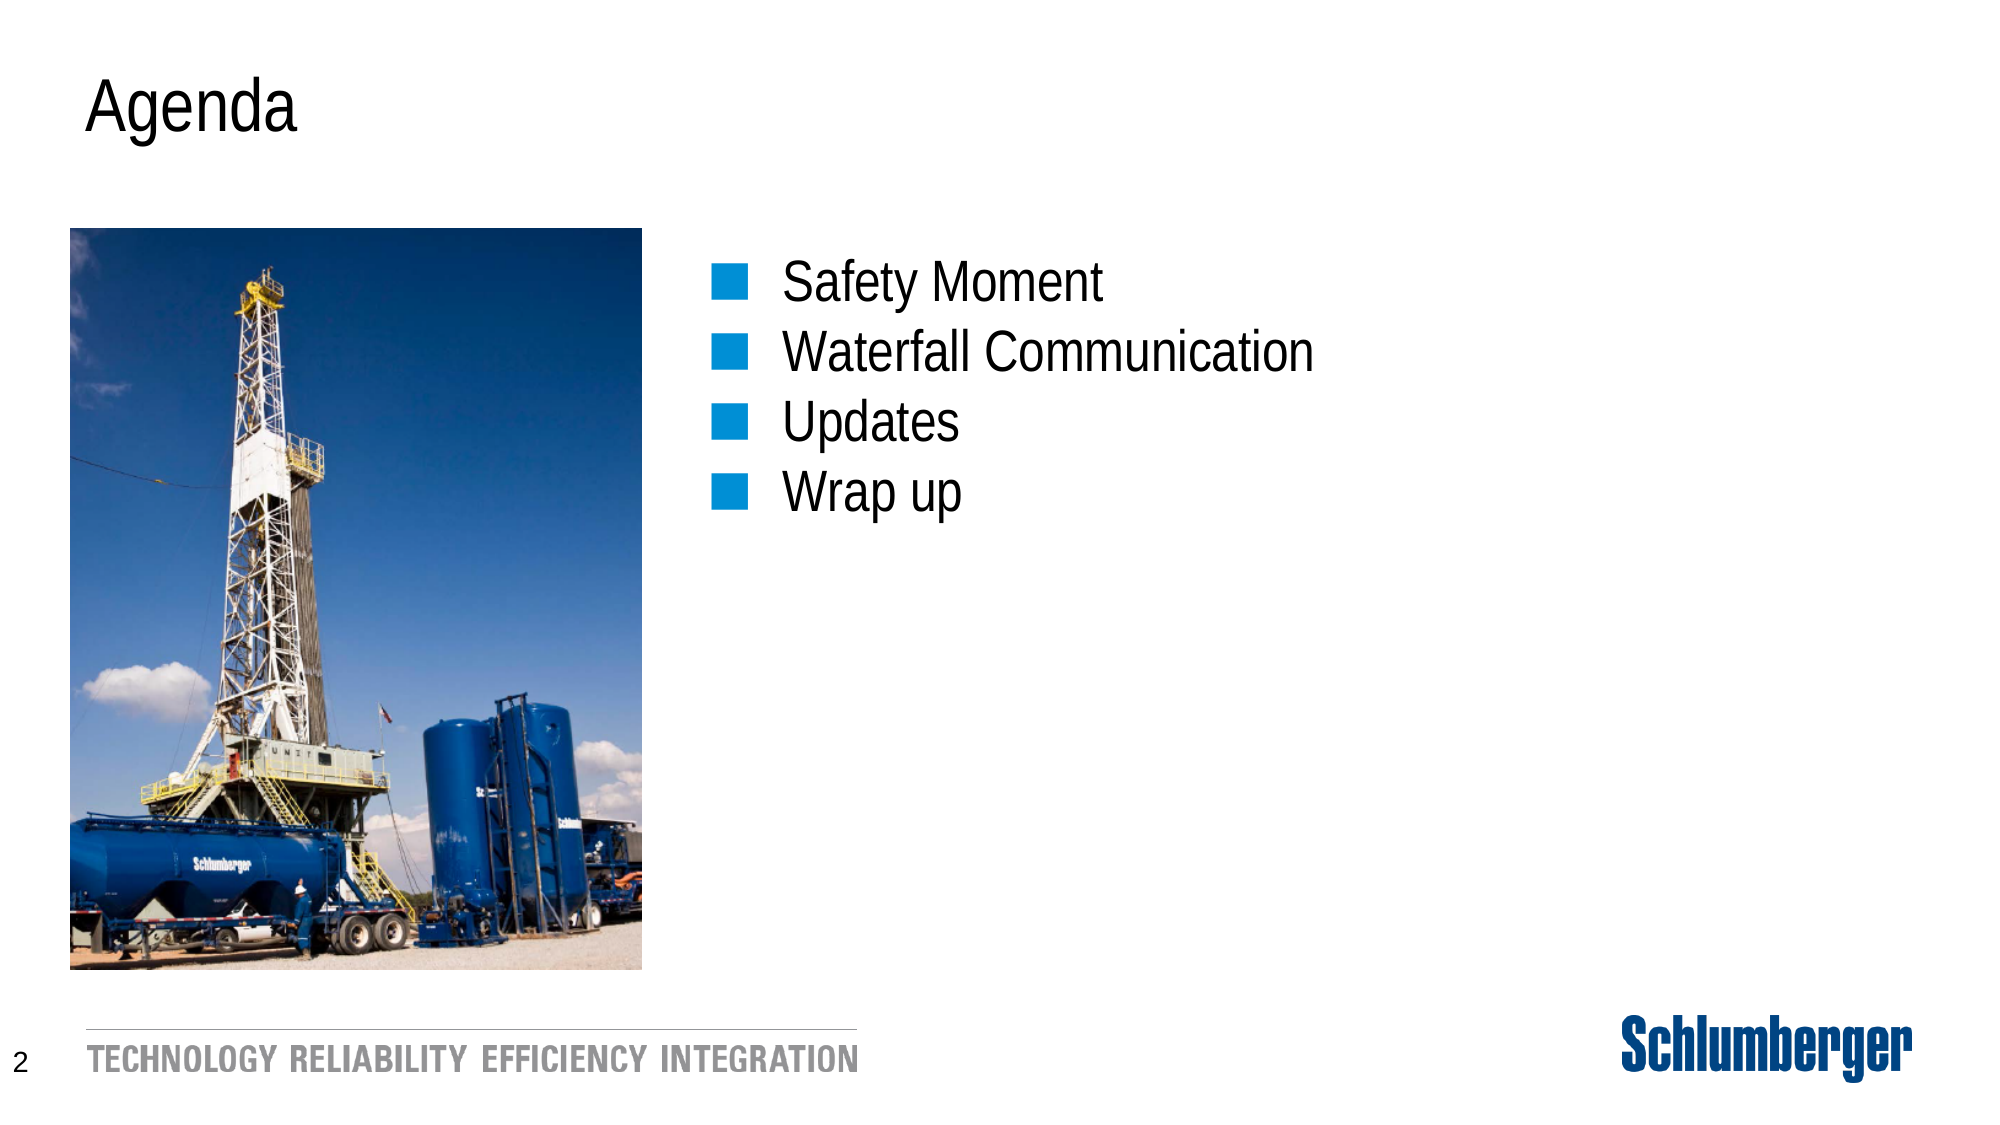

# Agenda
Safety Moment
Waterfall Communication
Updates
Wrap up